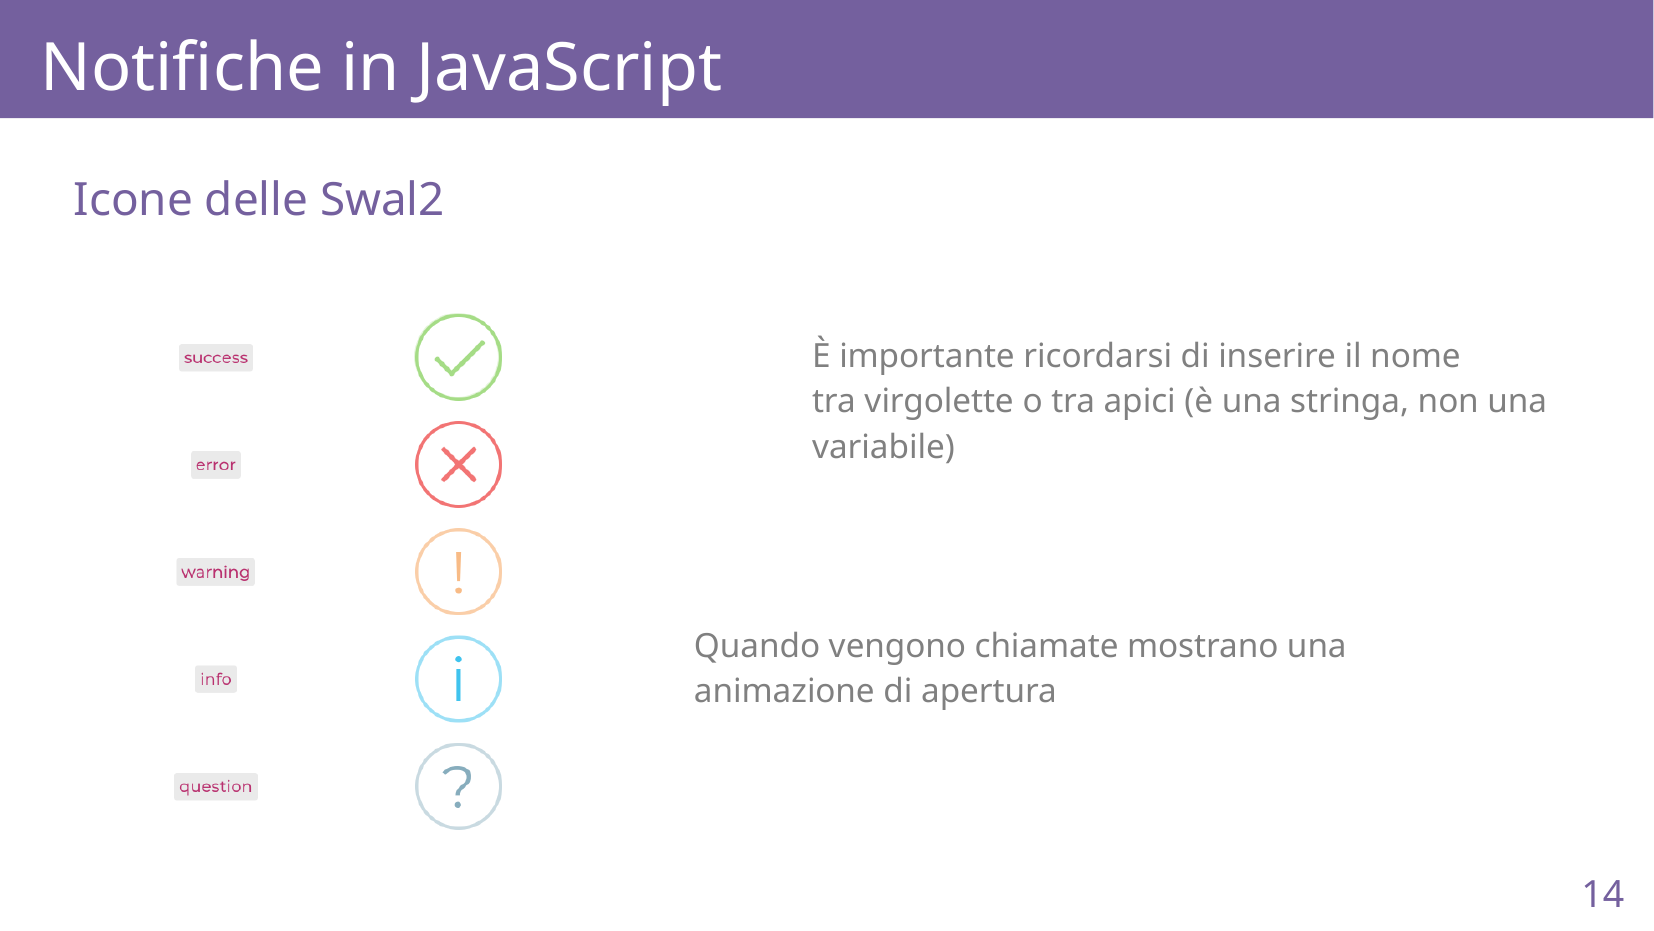

Notifiche in JavaScript
Icone delle Swal2
È importante ricordarsi di inserire il nome
tra virgolette o tra apici (è una stringa, non una
variabile)
Quando vengono chiamate mostrano una
animazione di apertura